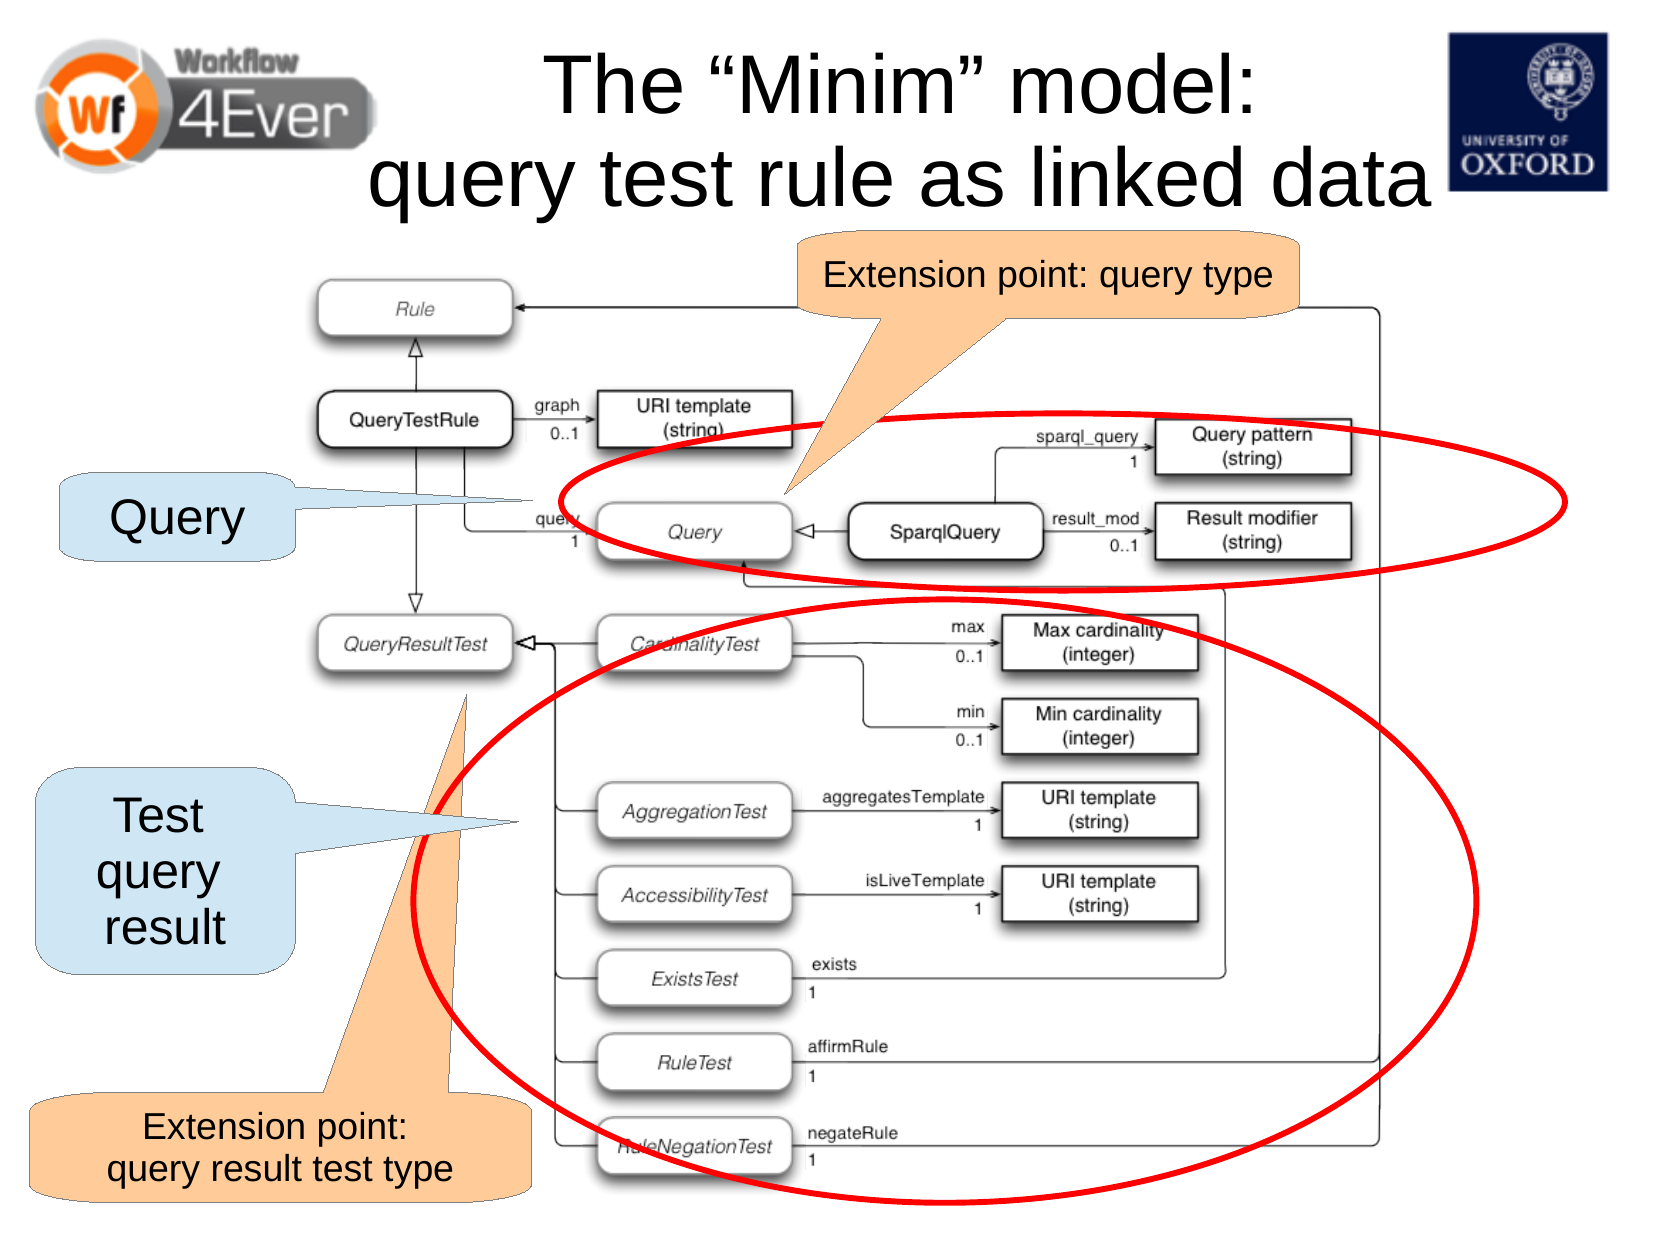

# The “Minim” model: query test rule as linked data
Extension point: query type
Query
Test
query
result
Extension point:
query result test type